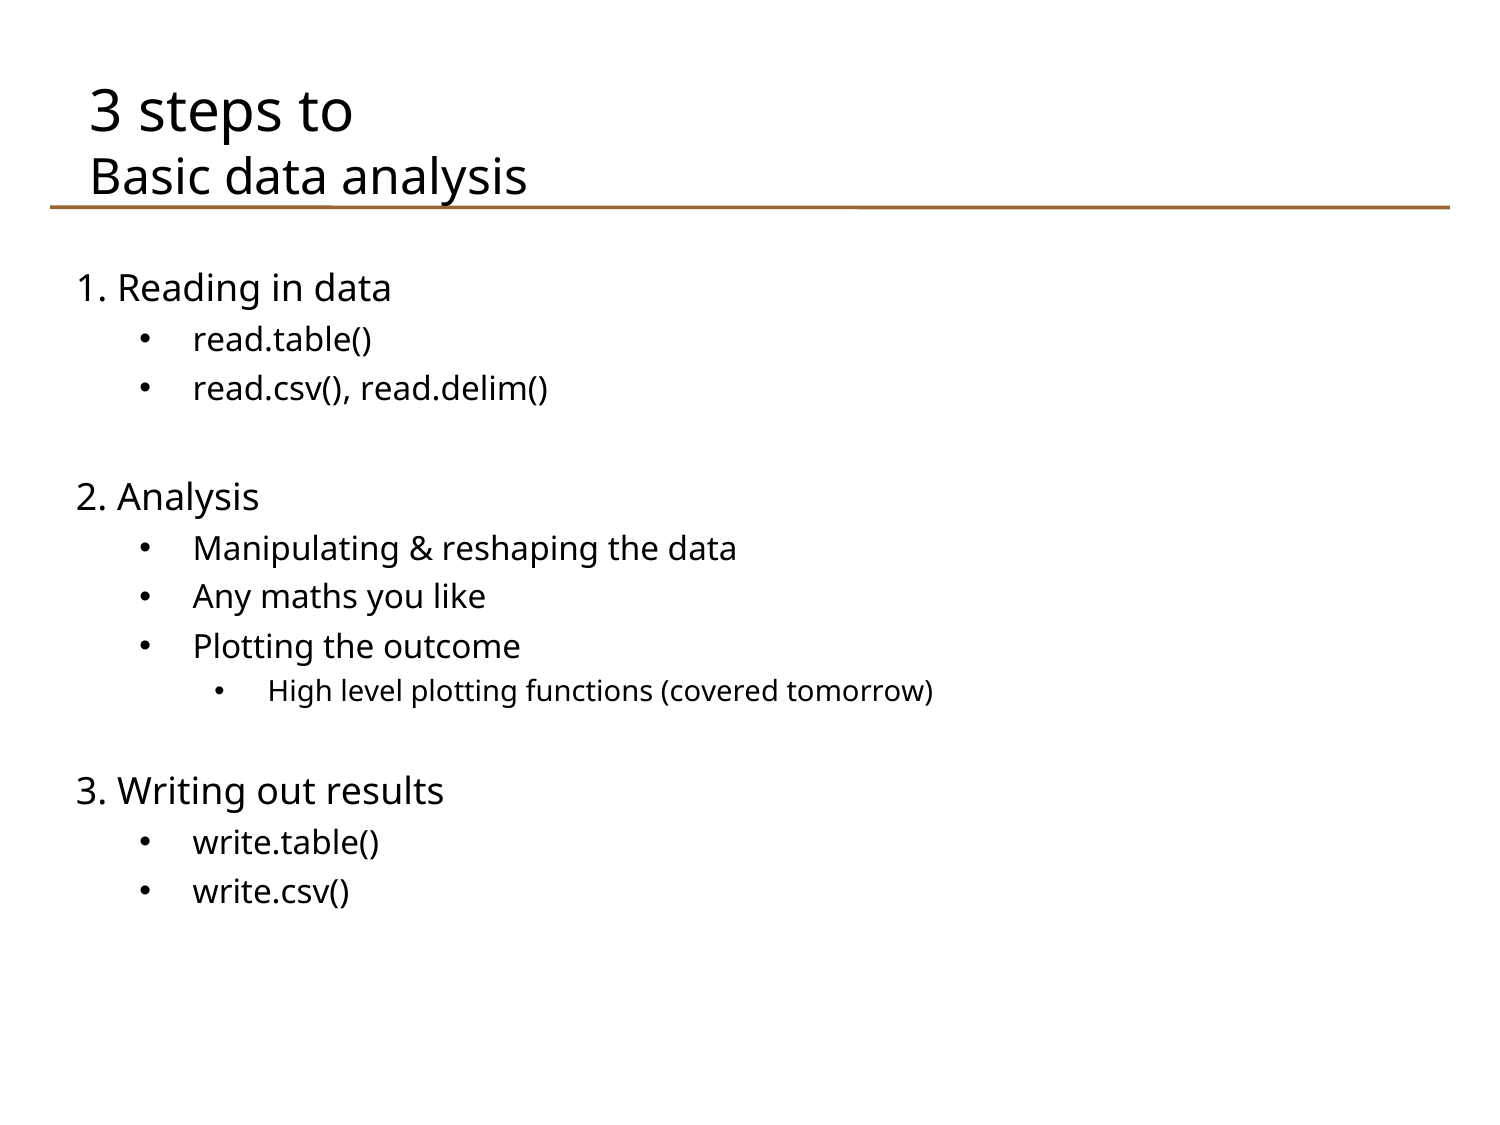

3 steps to
Basic data analysis
1. Reading in data
read.table()‏
read.csv()‏, read.delim()
2. Analysis
Manipulating & reshaping the data
Any maths you like
Plotting the outcome
High level plotting functions (covered tomorrow)‏
3. Writing out results
write.table()‏
write.csv()